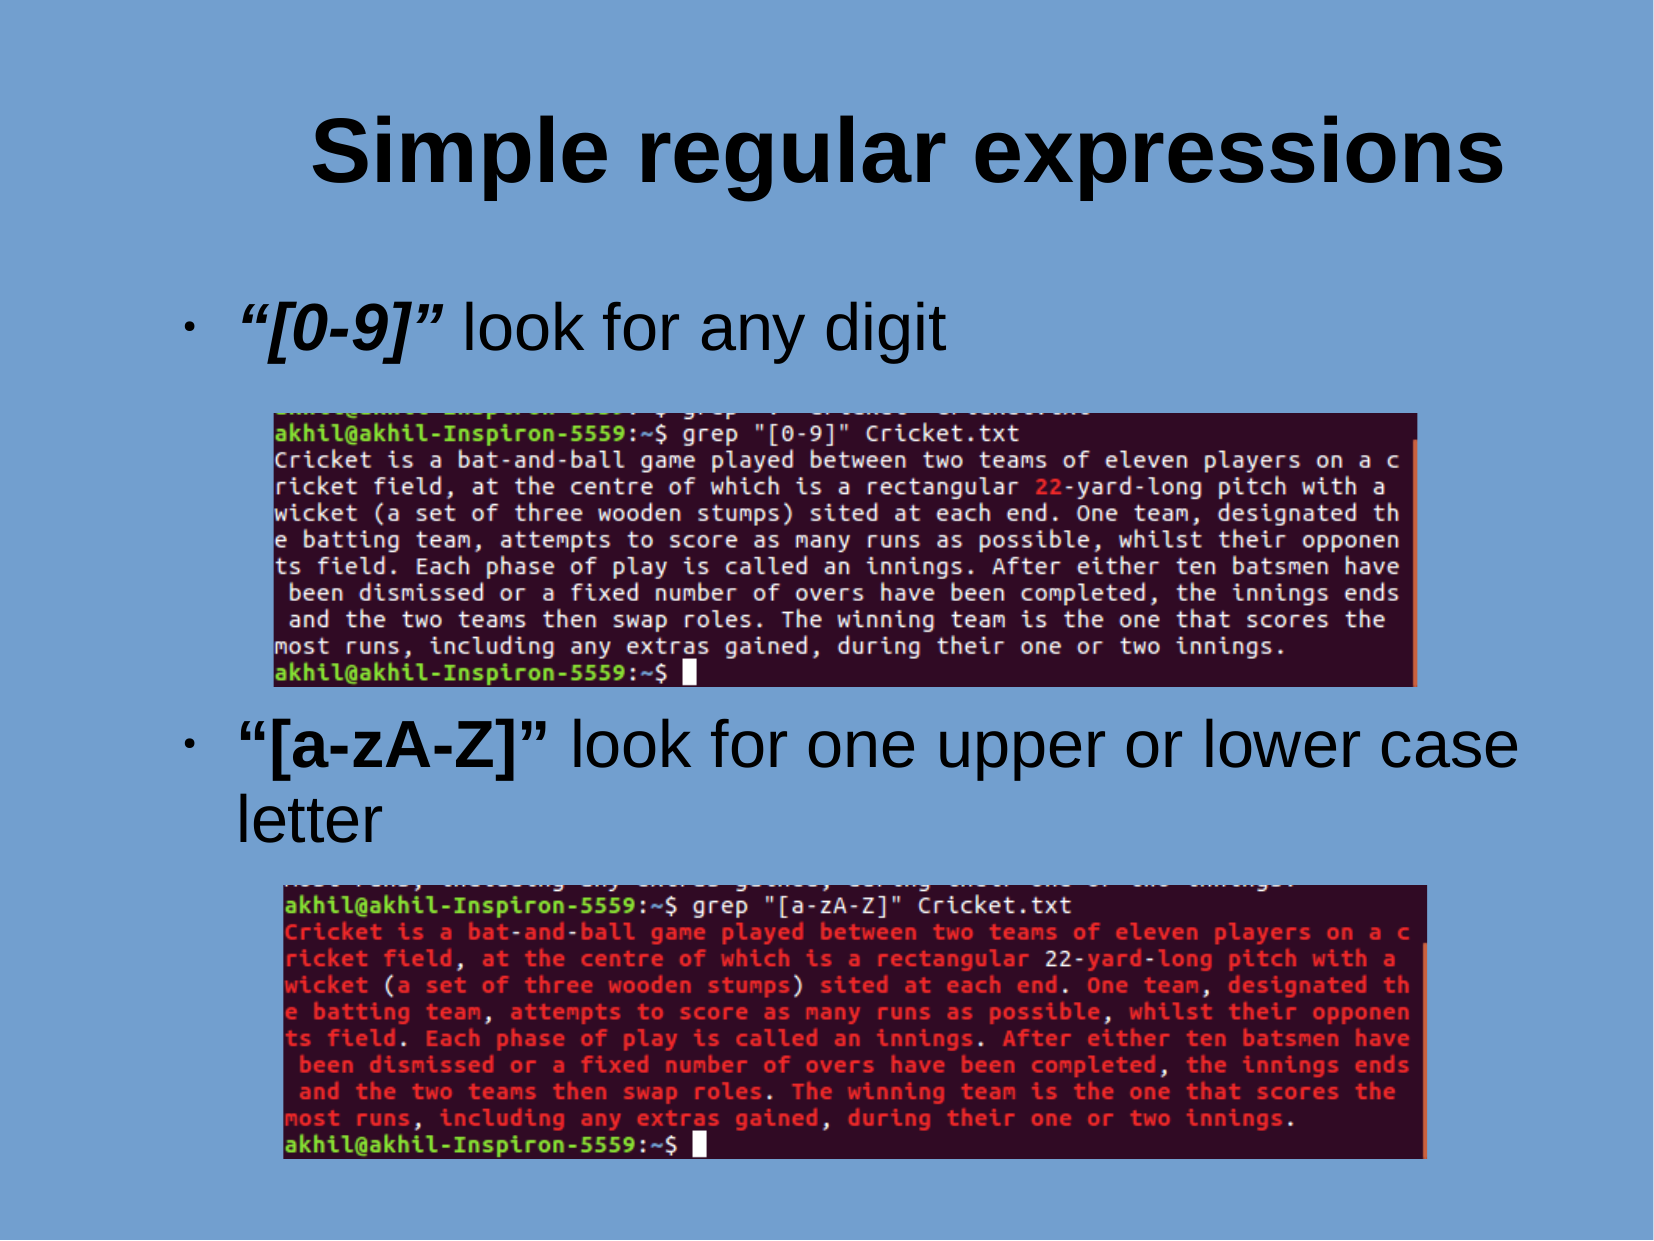

# Simple regular expressions
“[0-9]” look for any digit
“[a-zA-Z]” look for one upper or lower case letter